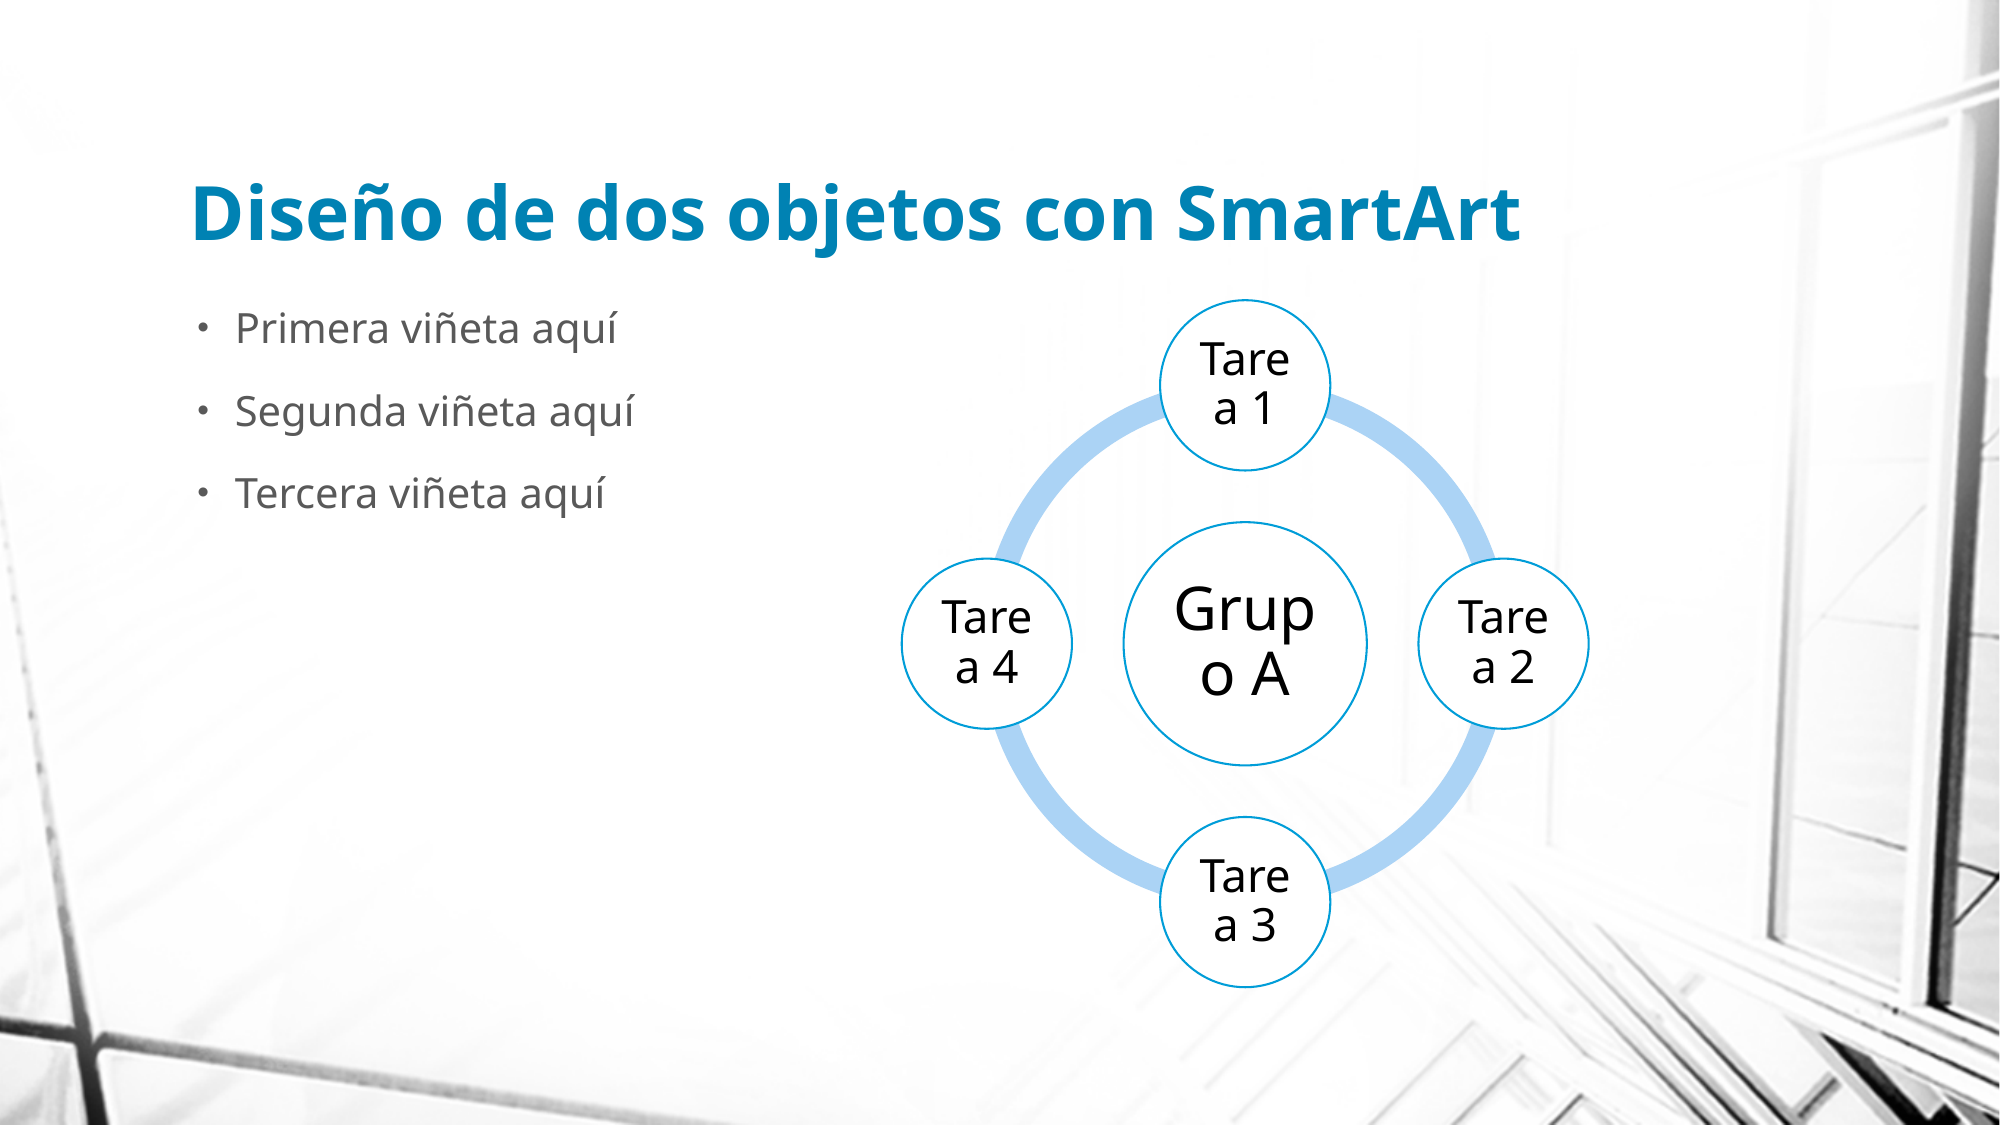

# Diseño de dos objetos con SmartArt
Primera viñeta aquí
Segunda viñeta aquí
Tercera viñeta aquí
Tarea 1
Grupo A
Tarea 4
Tarea 2
Tarea 3